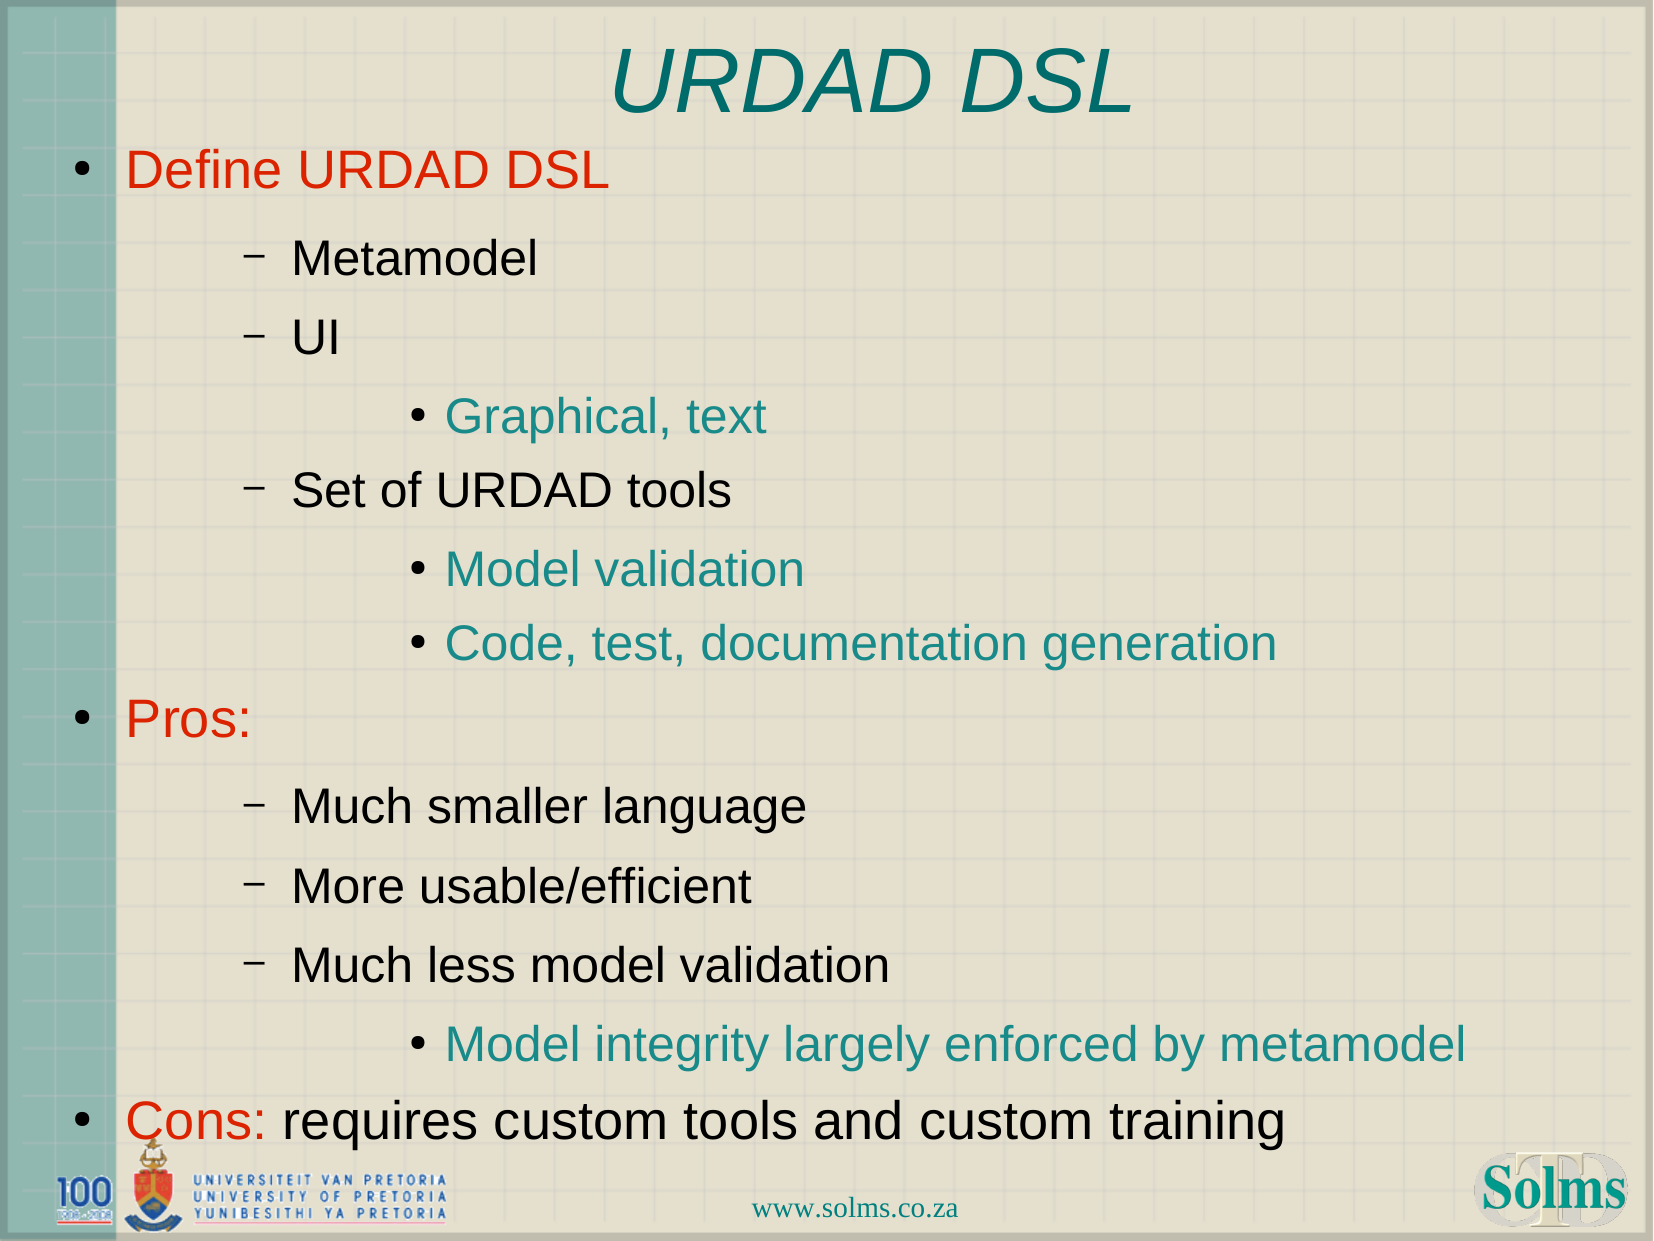

# URDAD DSL
Define URDAD DSL
Metamodel
UI
Graphical, text
Set of URDAD tools
Model validation
Code, test, documentation generation
Pros:
Much smaller language
More usable/efficient
Much less model validation
Model integrity largely enforced by metamodel
Cons: requires custom tools and custom training
8